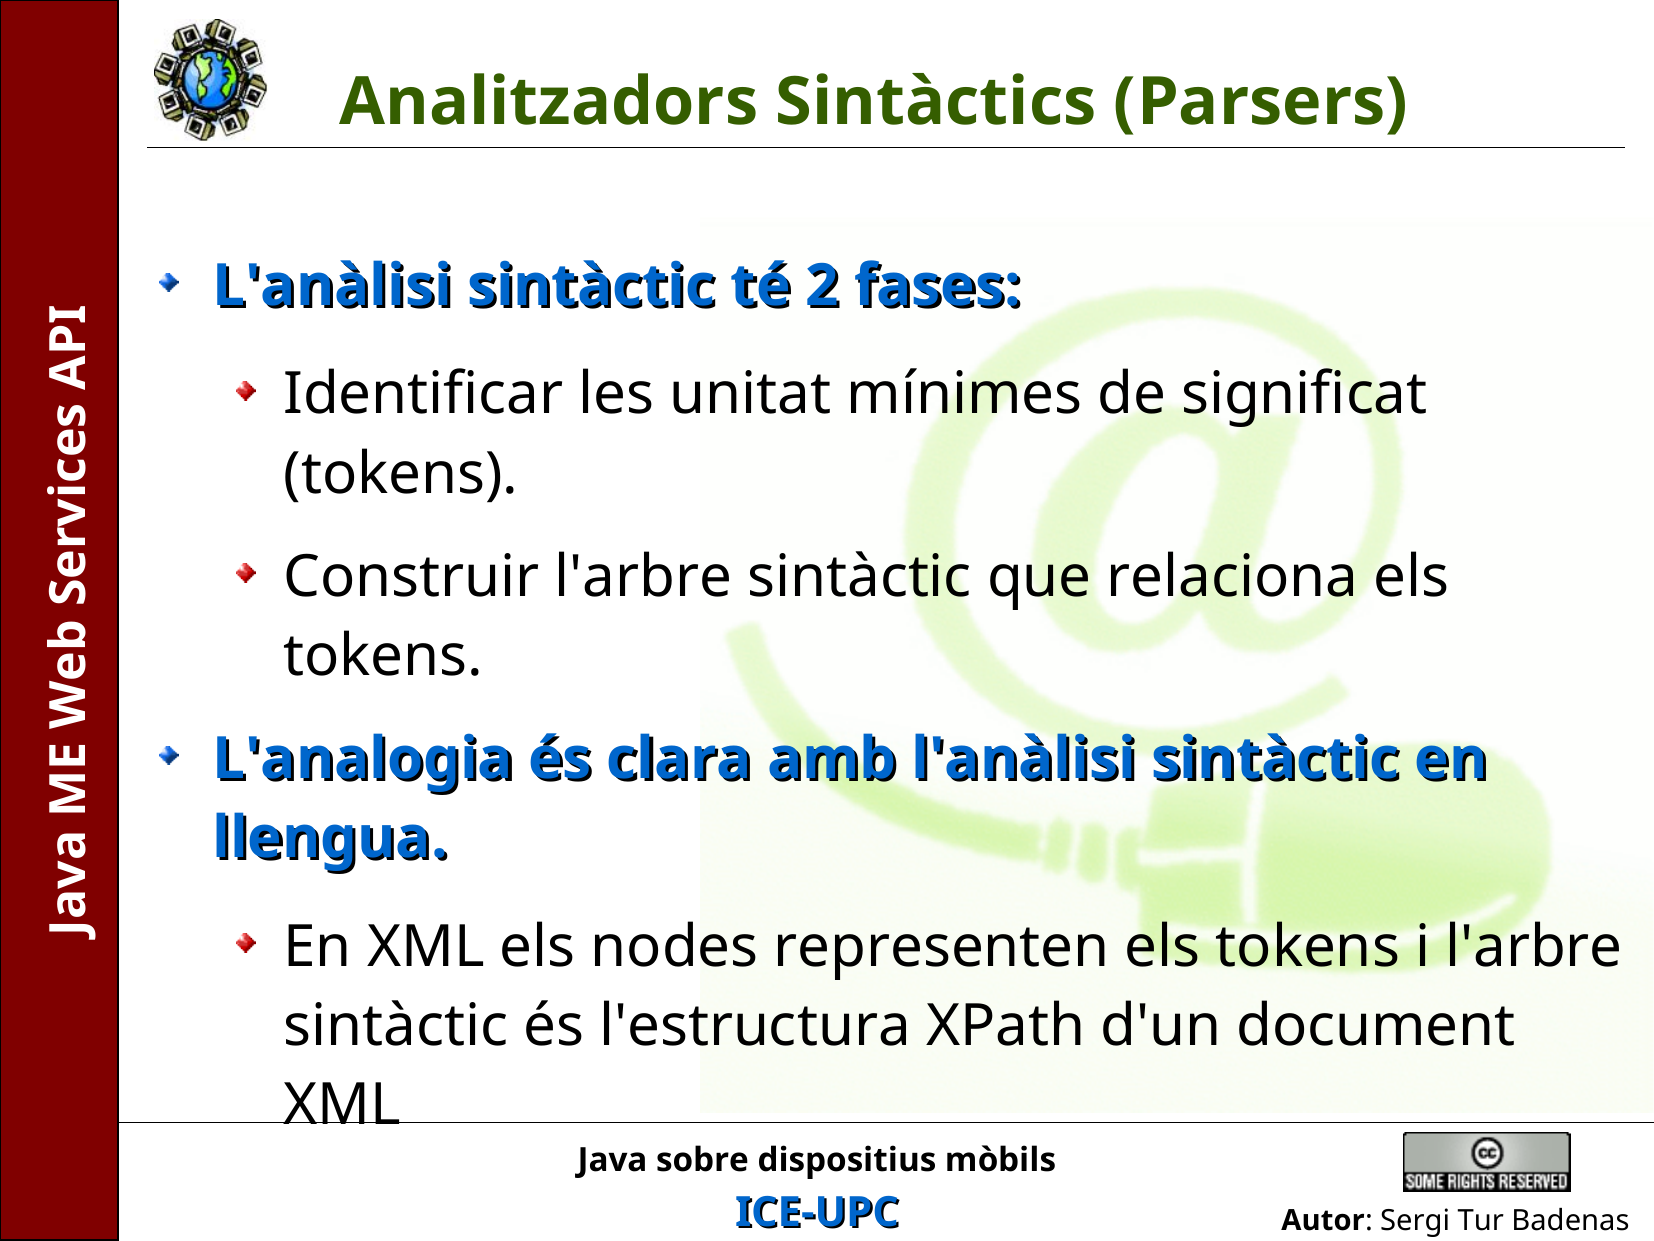

# Analitzadors Sintàctics (Parsers)
L'anàlisi sintàctic té 2 fases:
Identificar les unitat mínimes de significat (tokens).
Construir l'arbre sintàctic que relaciona els tokens.
L'analogia és clara amb l'anàlisi sintàctic en llengua.
En XML els nodes representen els tokens i l'arbre sintàctic és l'estructura XPath d'un document XML